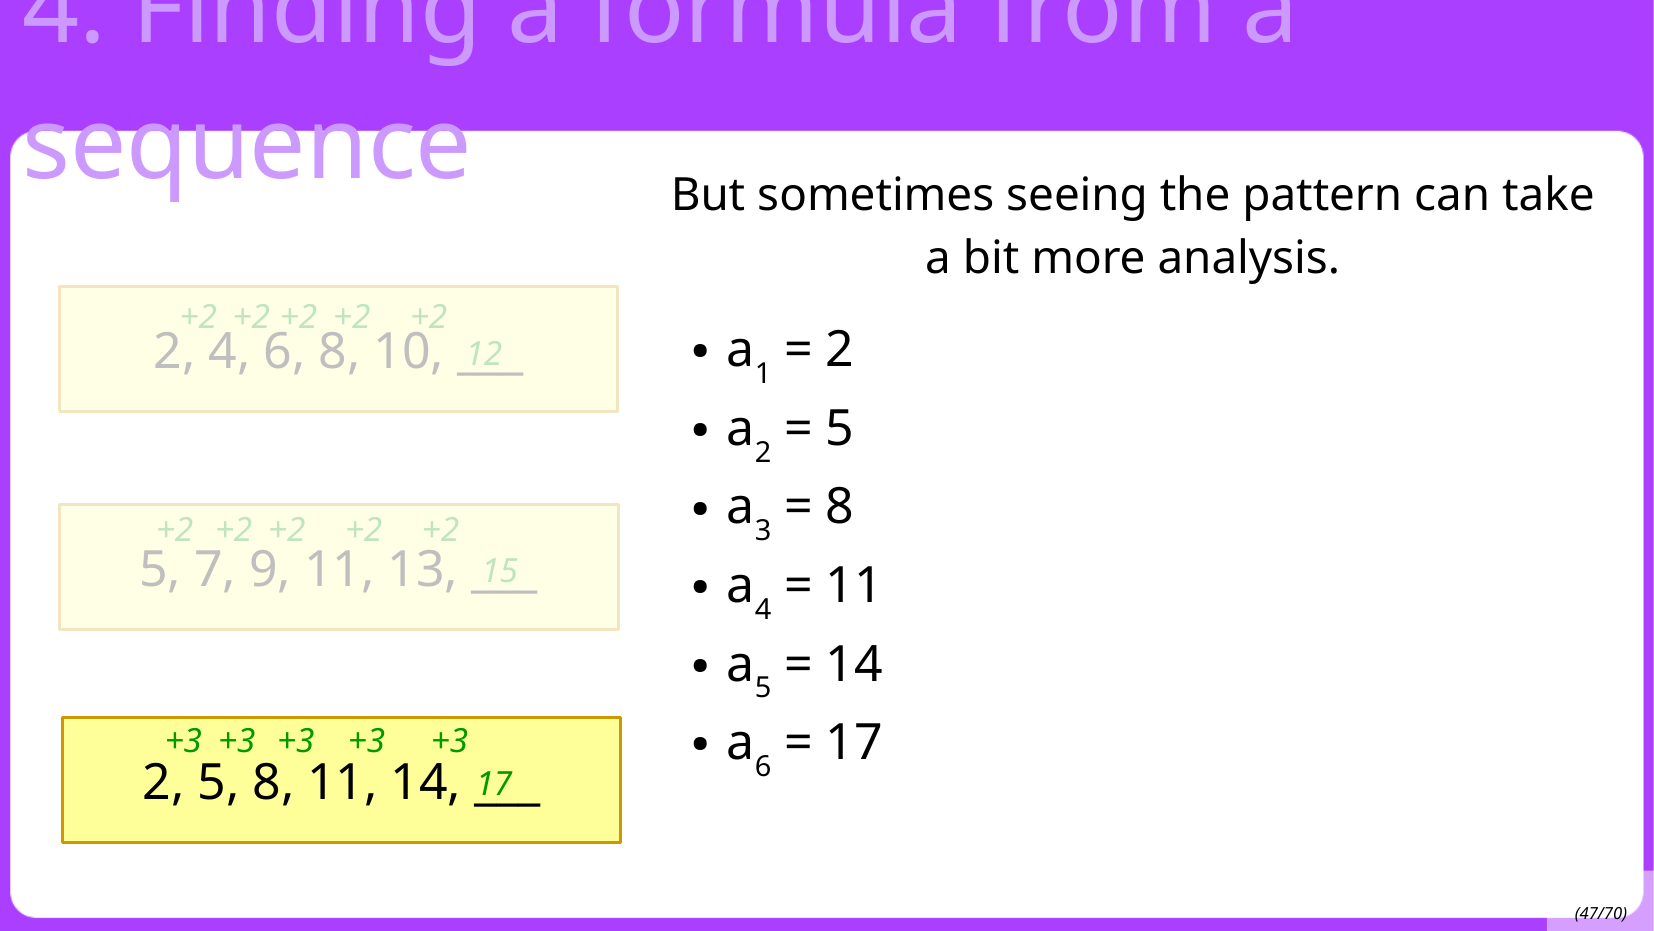

# 4. Finding a formula from a sequence
But sometimes seeing the pattern can take a bit more analysis.
+2
+2
+2
+2
+2
2, 4, 6, 8, 10, ___
a1 = 2
a2 = 5
a3 = 8
a4 = 11
a5 = 14
a6 = 17 	= 3 x 6 - 1 = 3 x n - 1
12
+2
+2
+2
+2
+2
5, 7, 9, 11, 13, ___
15
+3
+3
+3
+3
+3
2, 5, 8, 11, 14, ___
17